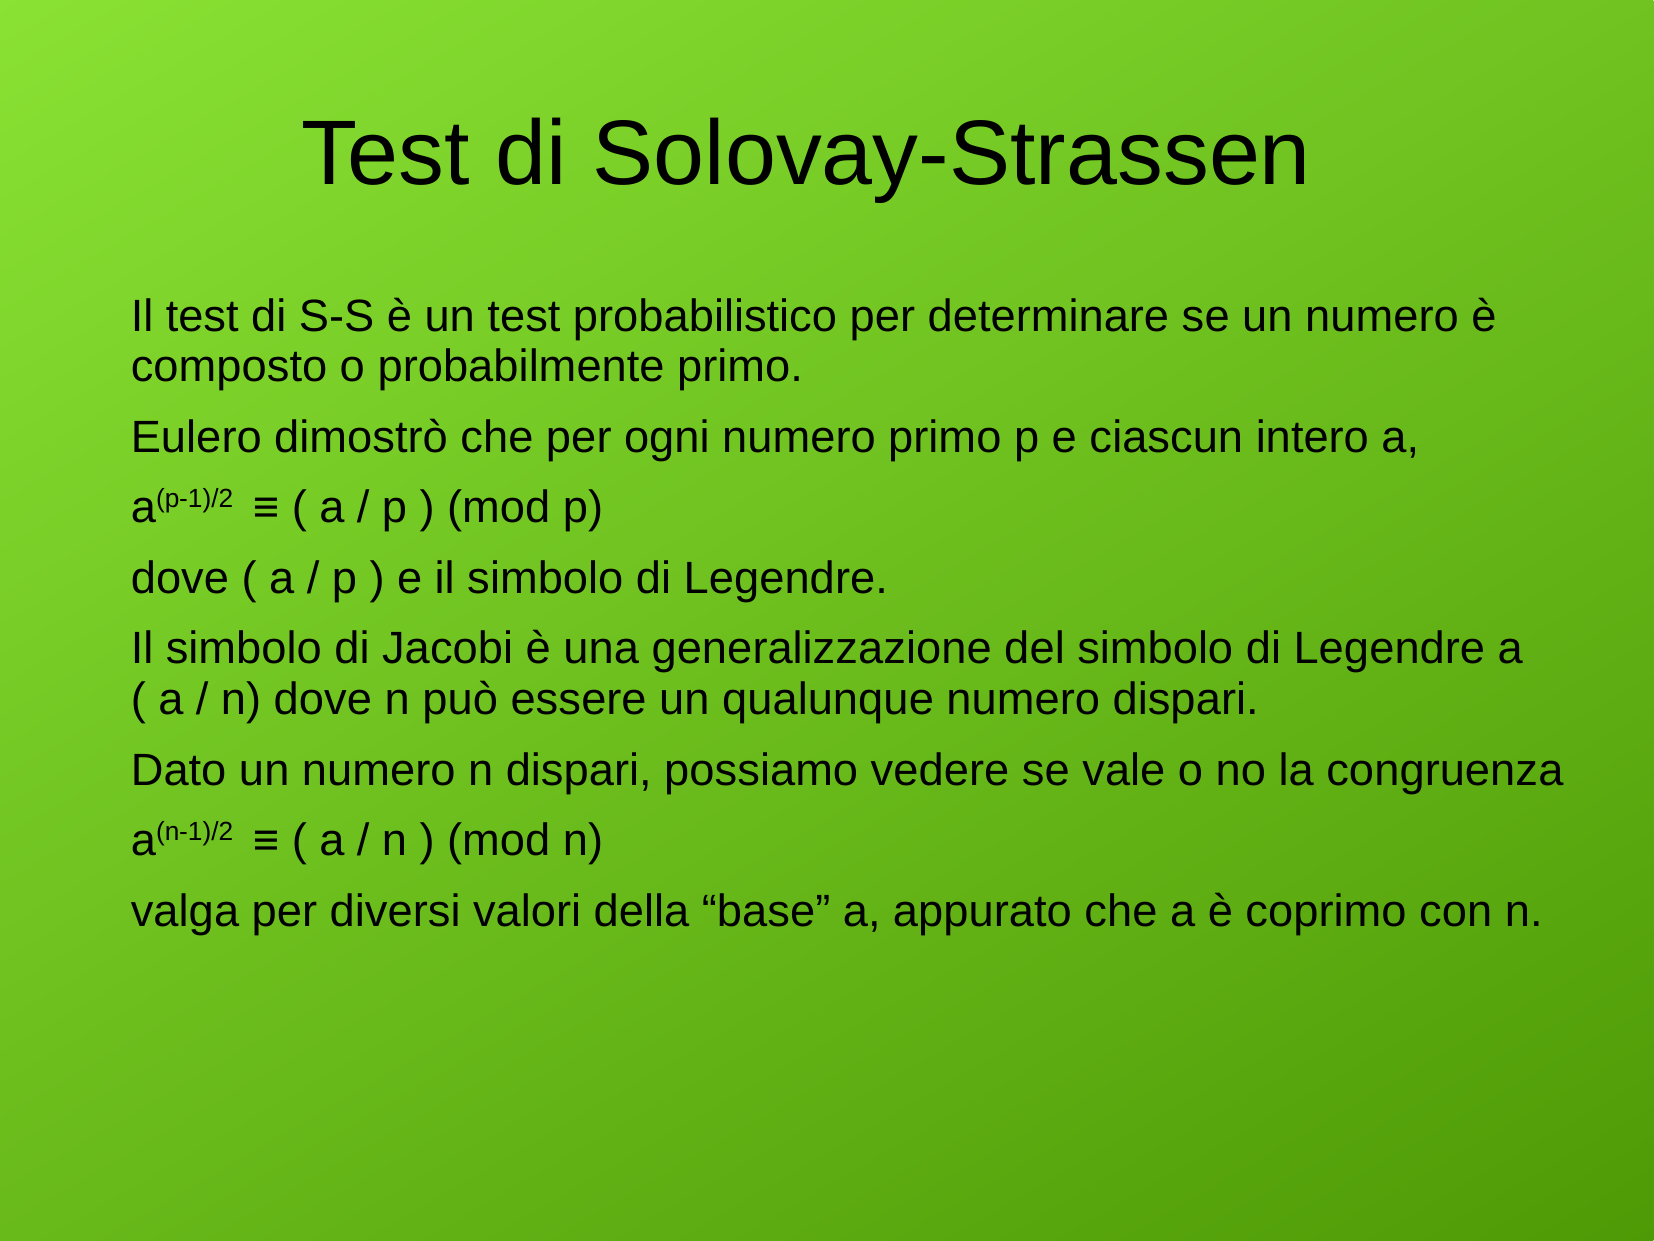

# Test di Solovay-Strassen
Il test di S-S è un test probabilistico per determinare se un numero è composto o probabilmente primo.
Eulero dimostrò che per ogni numero primo p e ciascun intero a,
a(p-1)/2 ≡ ( a / p ) (mod p)
dove ( a / p ) e il simbolo di Legendre.
Il simbolo di Jacobi è una generalizzazione del simbolo di Legendre a ( a / n) dove n può essere un qualunque numero dispari.
Dato un numero n dispari, possiamo vedere se vale o no la congruenza
a(n-1)/2 ≡ ( a / n ) (mod n)
valga per diversi valori della “base” a, appurato che a è coprimo con n.